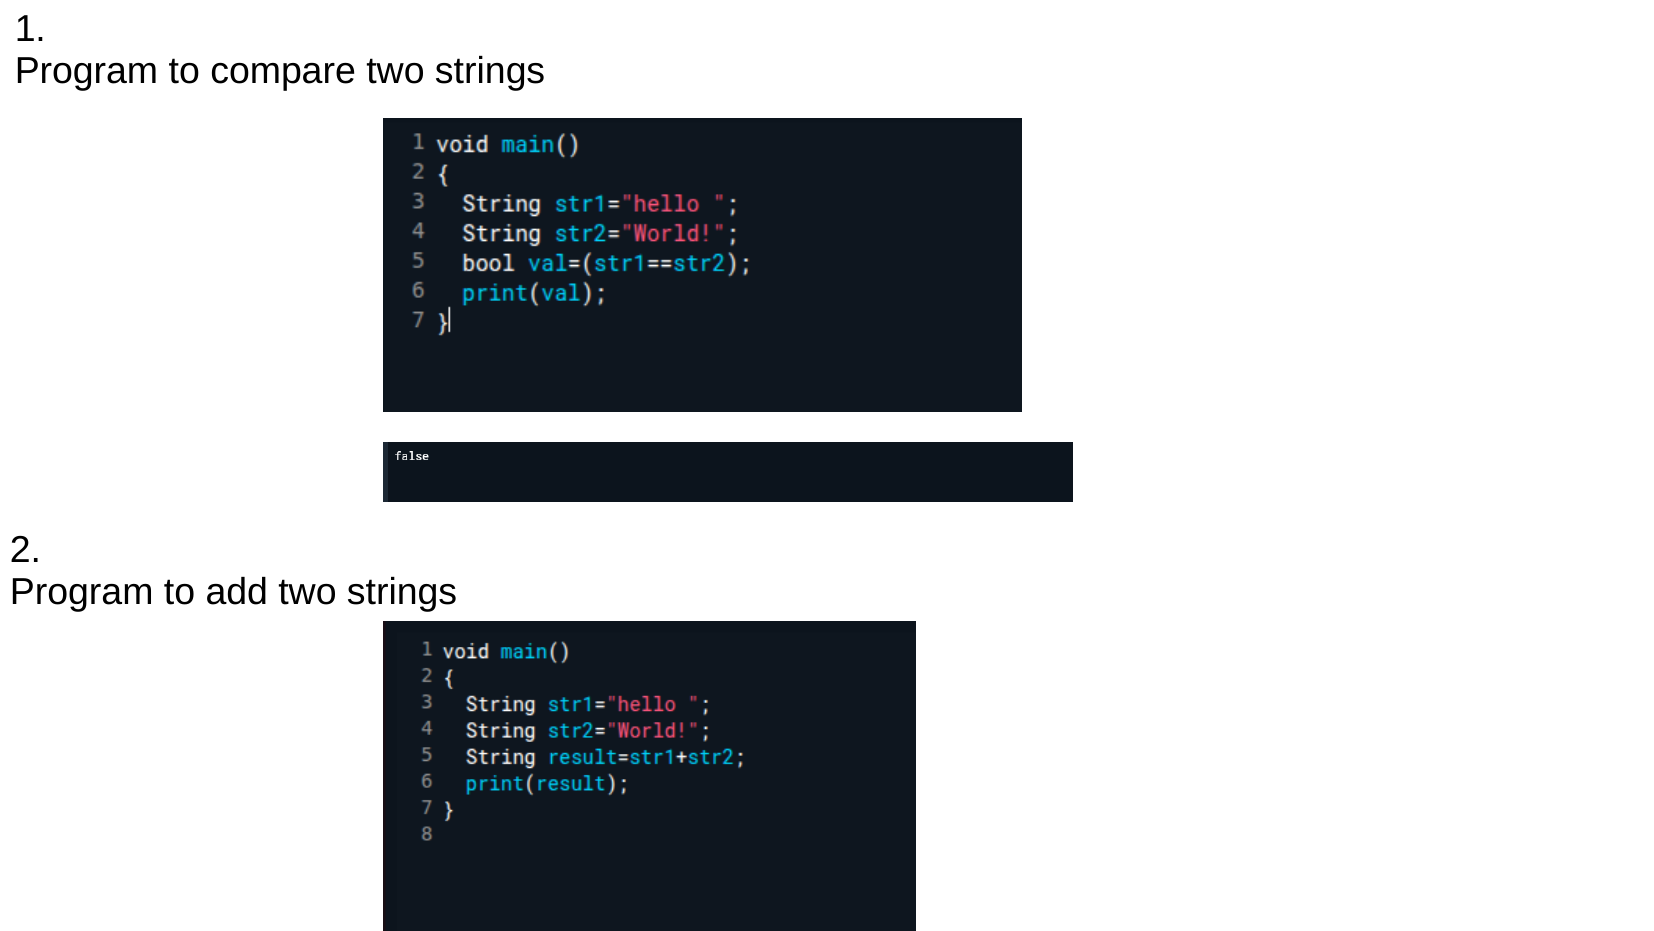

1.
Program to compare two strings
2.
Program to add two strings